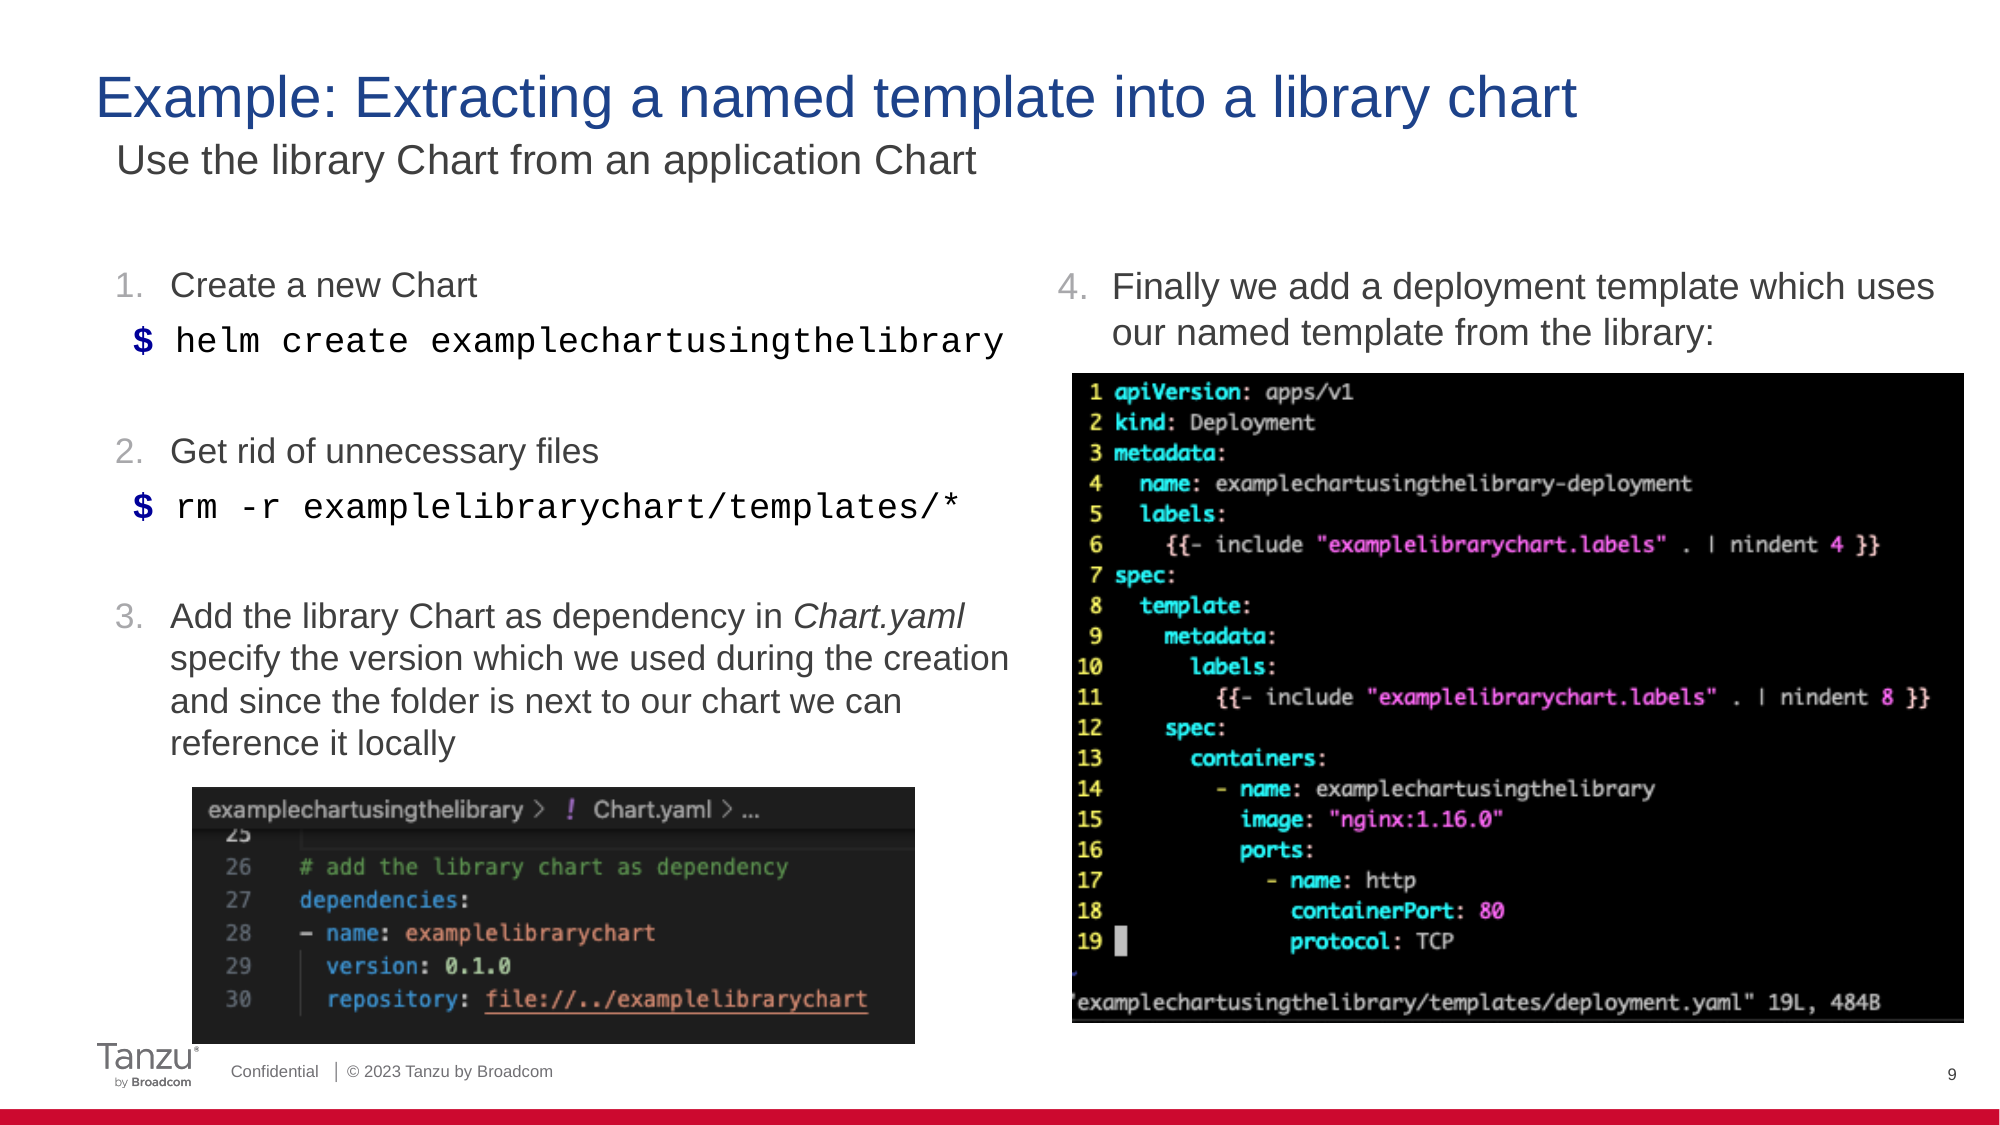

# Example: Extracting a named template into a library chart
Use the library Chart from an application Chart
Create a new Chart
$ helm create examplechartusingthelibrary
Get rid of unnecessary files
$ rm -r examplelibrarychart/templates/*
Add the library Chart as dependency in Chart.yaml
specify the version which we used during the creation and since the folder is next to our chart we can reference it locally
Finally we add a deployment template which uses our named template from the library: